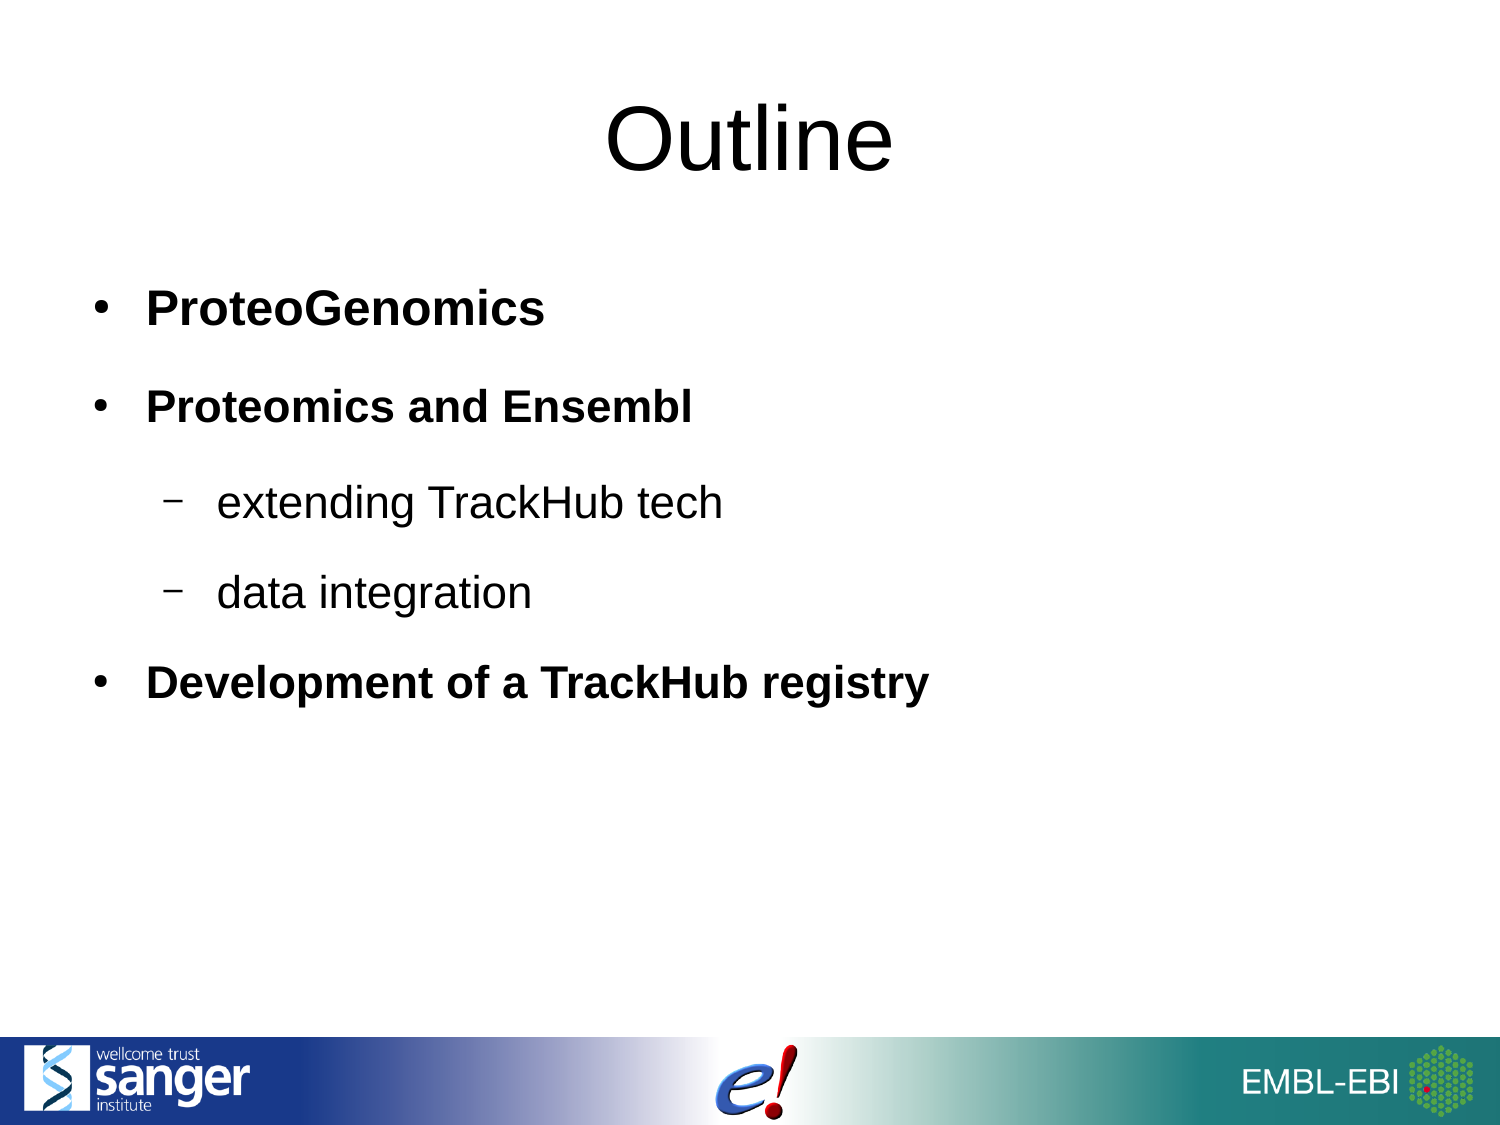

# Outline
ProteoGenomics
Proteomics and Ensembl
extending TrackHub tech
data integration
Development of a TrackHub registry